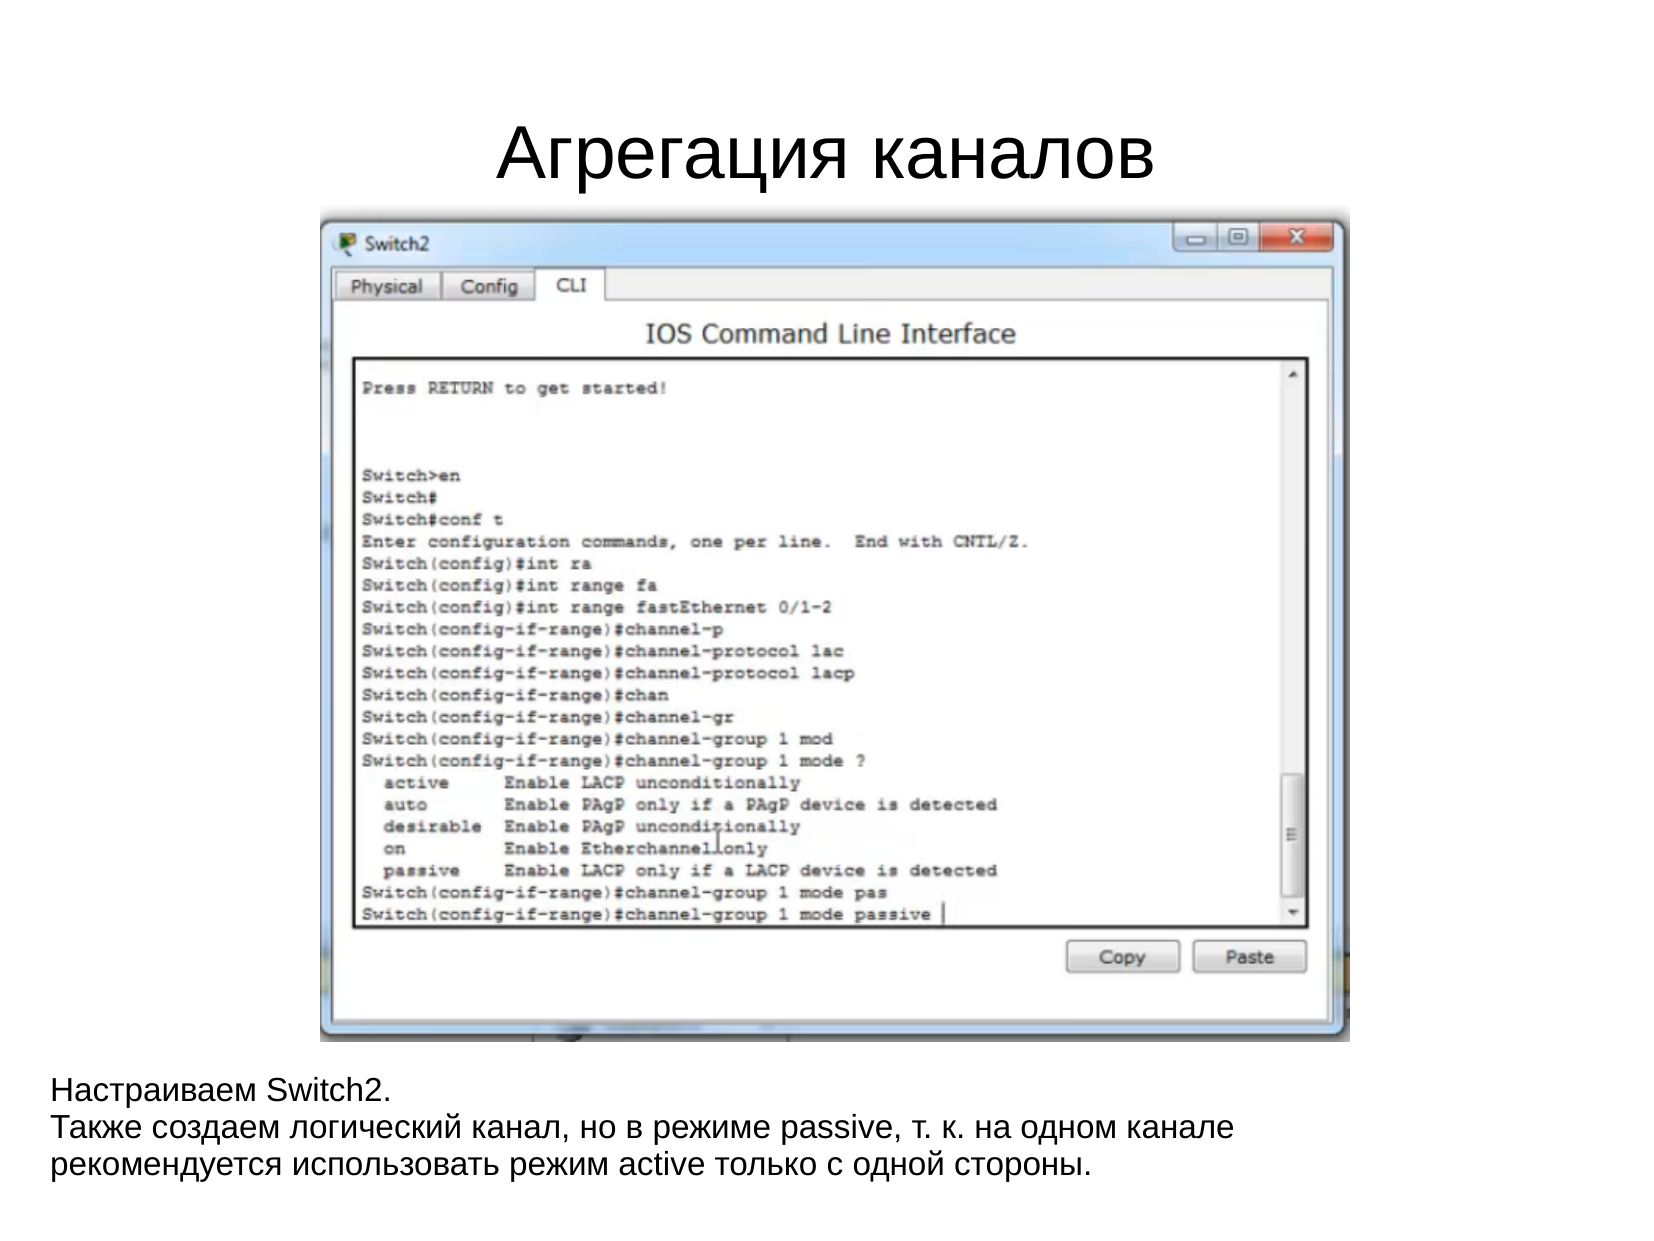

# Агрегация каналов
Настраиваем Switch2.
Также создаем логический канал, но в режиме passive, т. к. на одном канале рекомендуется использовать режим active только с одной стороны.